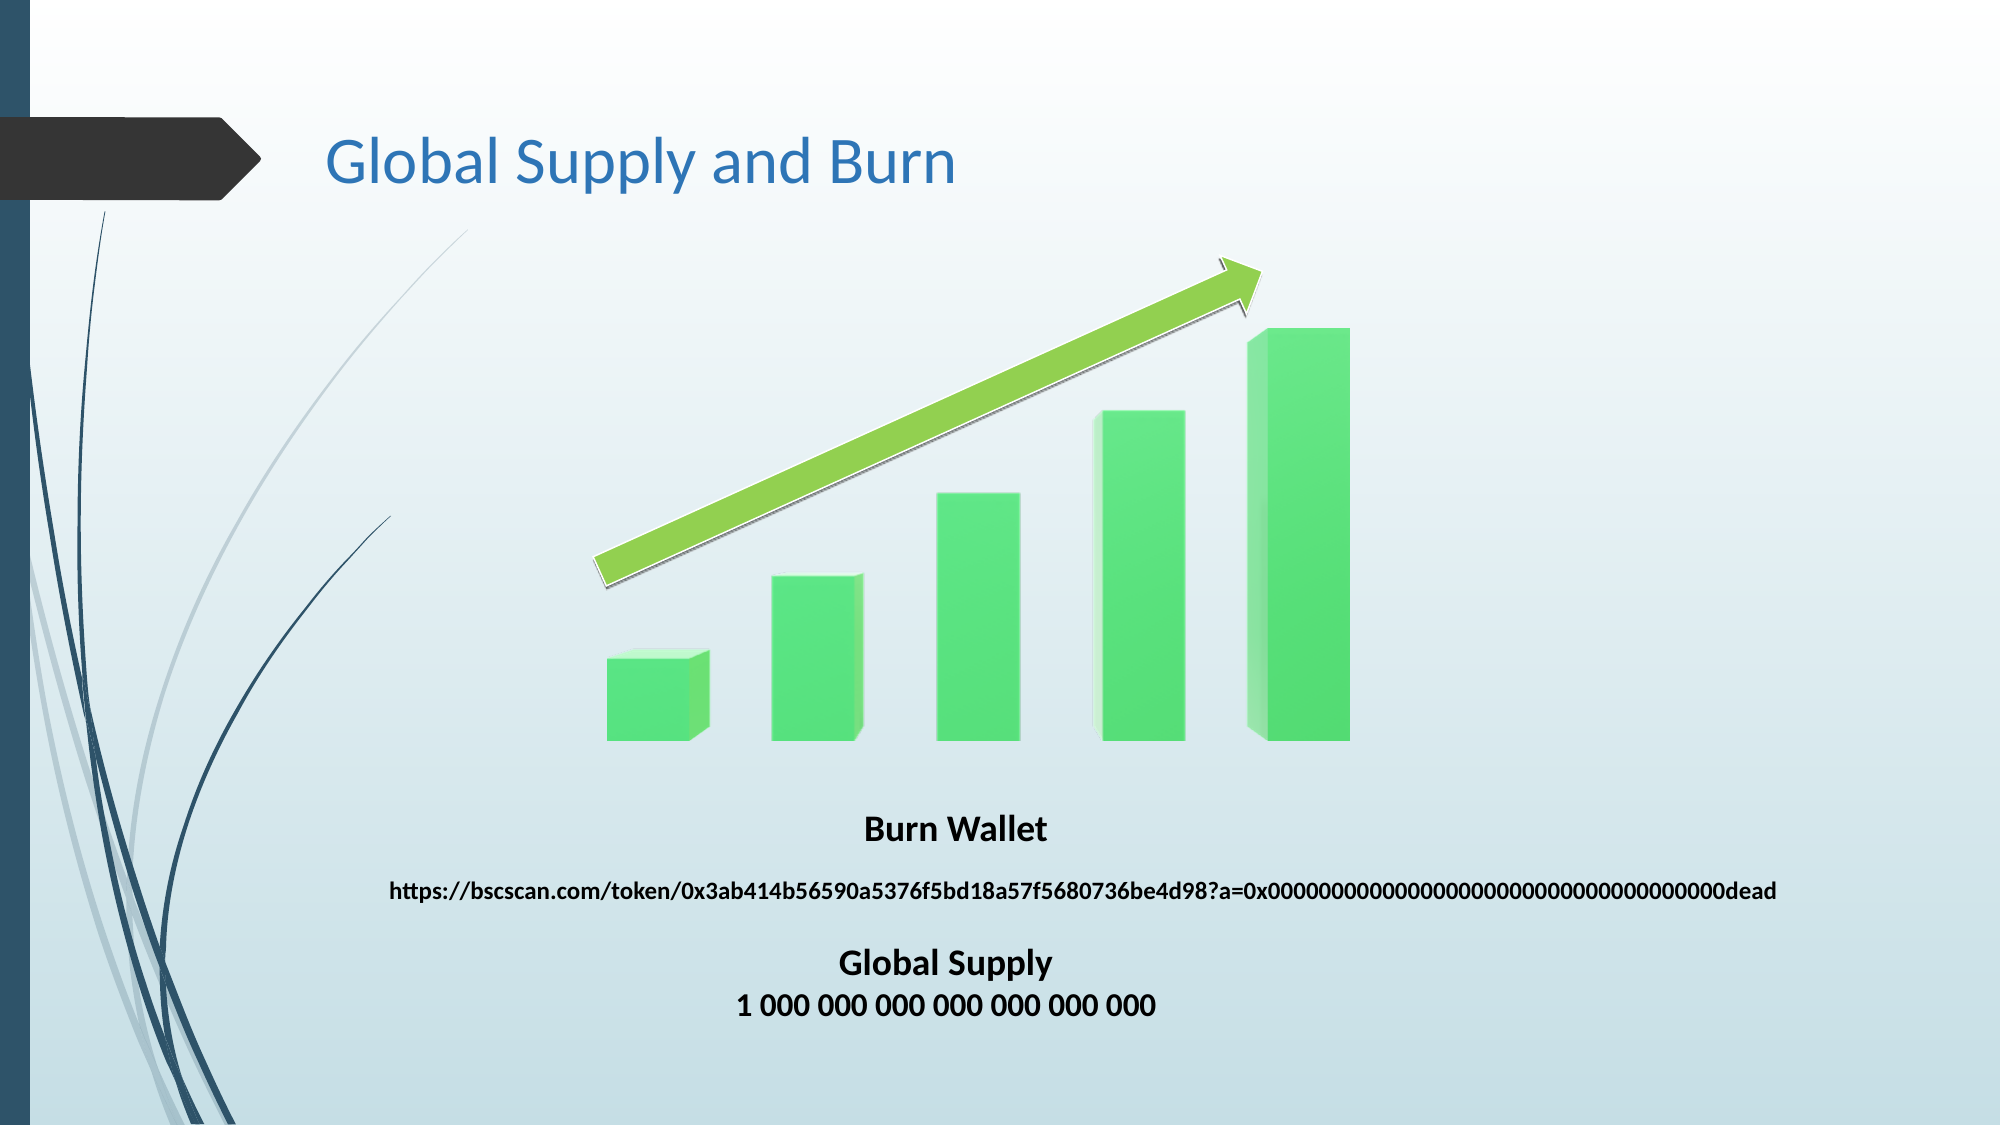

Global Supply and Burn
Burn Wallet
https://bscscan.com/token/0x3ab414b56590a5376f5bd18a57f5680736be4d98?a=0x000000000000000000000000000000000000dead
Global Supply
1 000 000 000 000 000 000 000